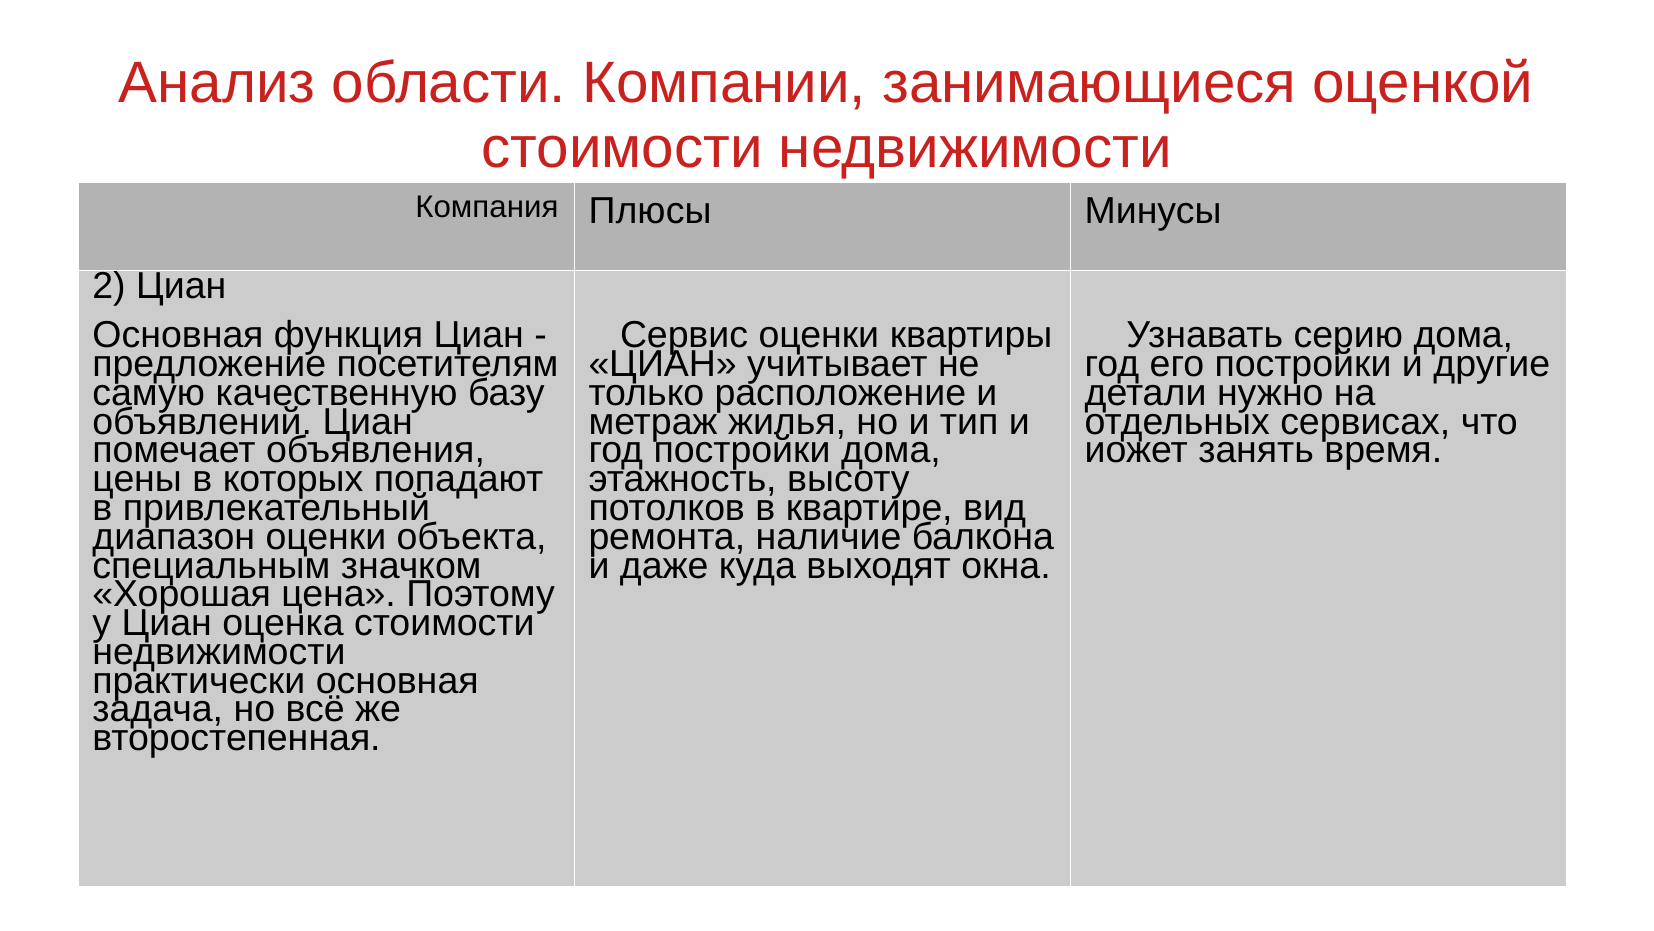

# Анализ области. Компании, занимающиеся оценкой стоимости недвижимости
| Компания | Плюсы | Минусы |
| --- | --- | --- |
| 2) Циан Основная функция Циан - предложение посетителям самую качественную базу объявлений. Циан помечает объявления, цены в которых попадают в привлекательный диапазон оценки объекта, специальным значком «Хорошая цена». Поэтому у Циан оценка стоимости недвижимости практически основная задача, но всё же второстепенная. | Сервис оценки квартиры «ЦИАН» учитывает не только расположение и метраж жилья, но и тип и год постройки дома, этажность, высоту потолков в квартире, вид ремонта, наличие балкона и даже куда выходят окна. | Узнавать серию дома, год его постройки и другие детали нужно на отдельных сервисах, что иожет занять время. |